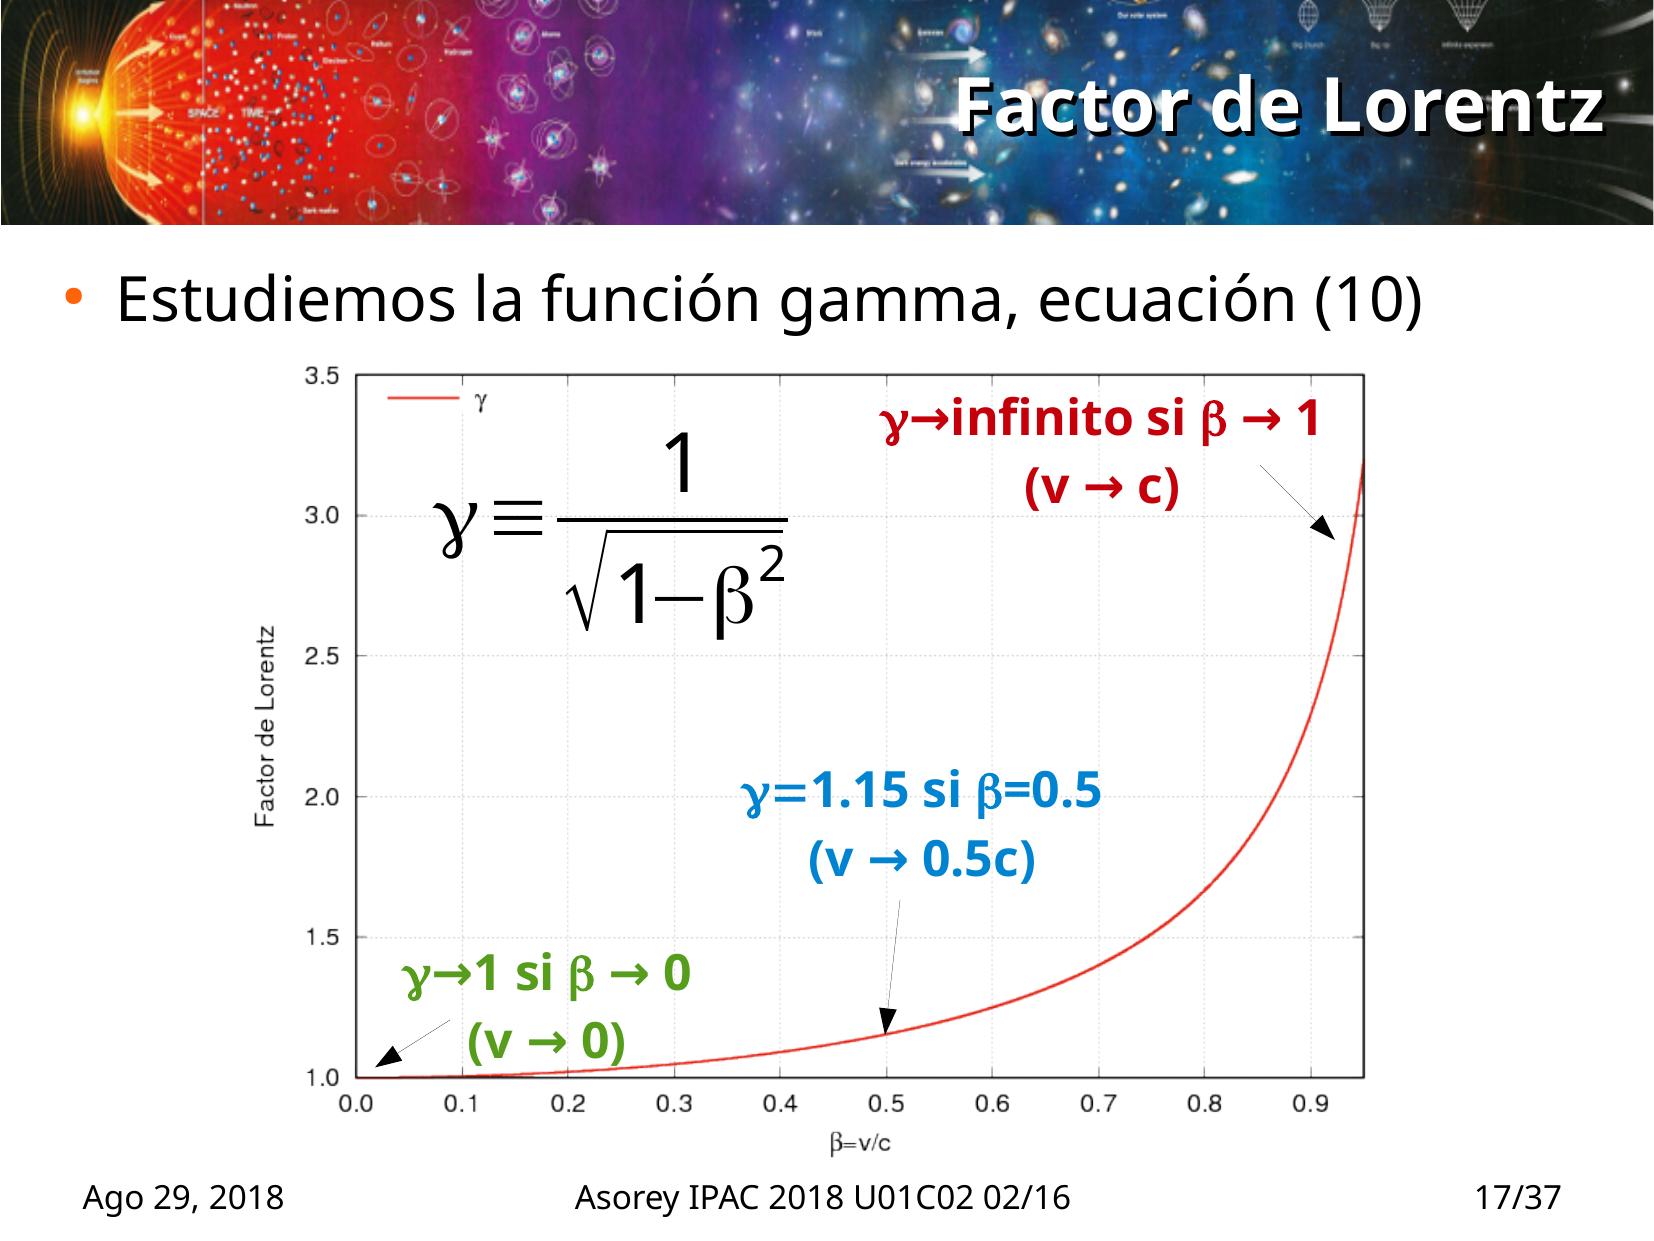

# Factor de Lorentz
Estudiemos la función gamma, ecuación (10)
g→infinito si b → 1
(v → c)
g=1.15 si b=0.5
(v → 0.5c)
g→1 si b → 0
(v → 0)
Ago 29, 2018
Asorey IPAC 2018 U01C02 02/16
17